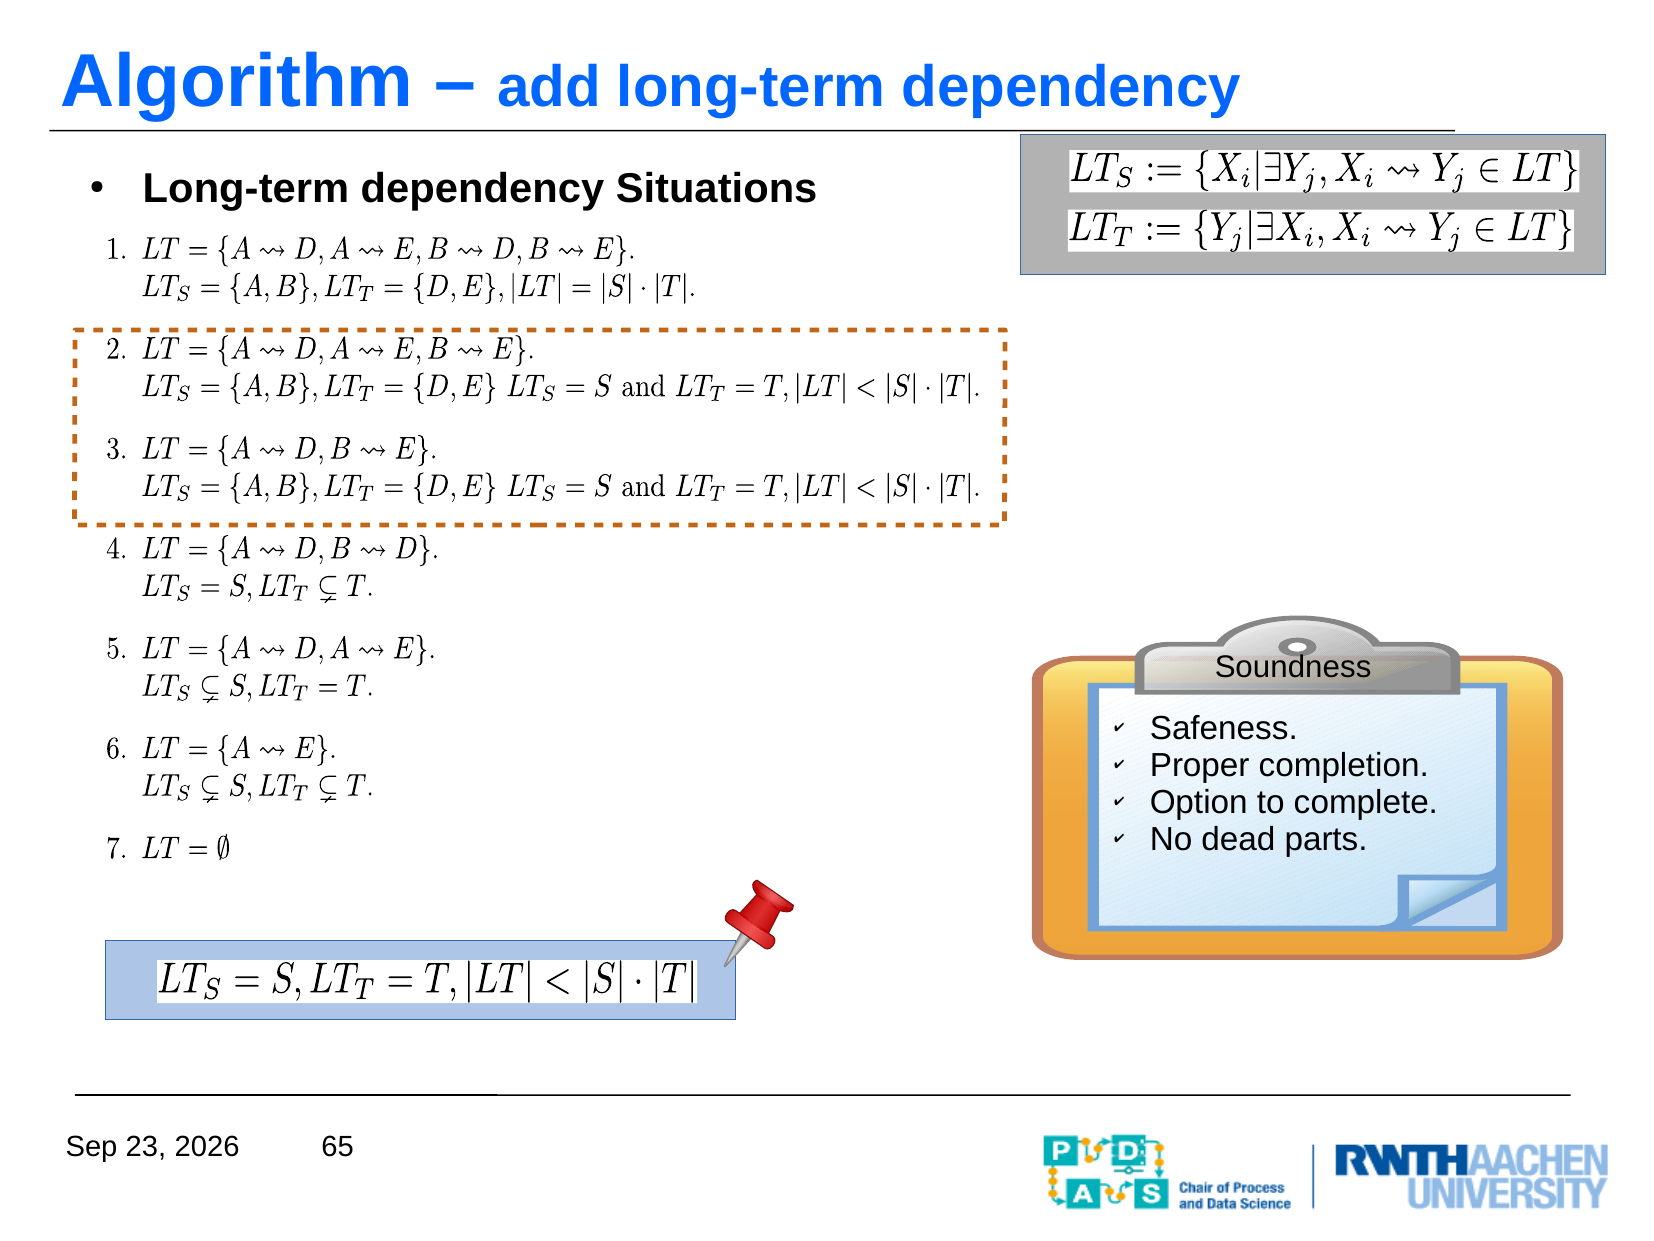

# Algorithm – add long-term dependency
Long-term dependency Situations
Safeness.
Proper completion.
Option to complete.
No dead parts.
Soundness